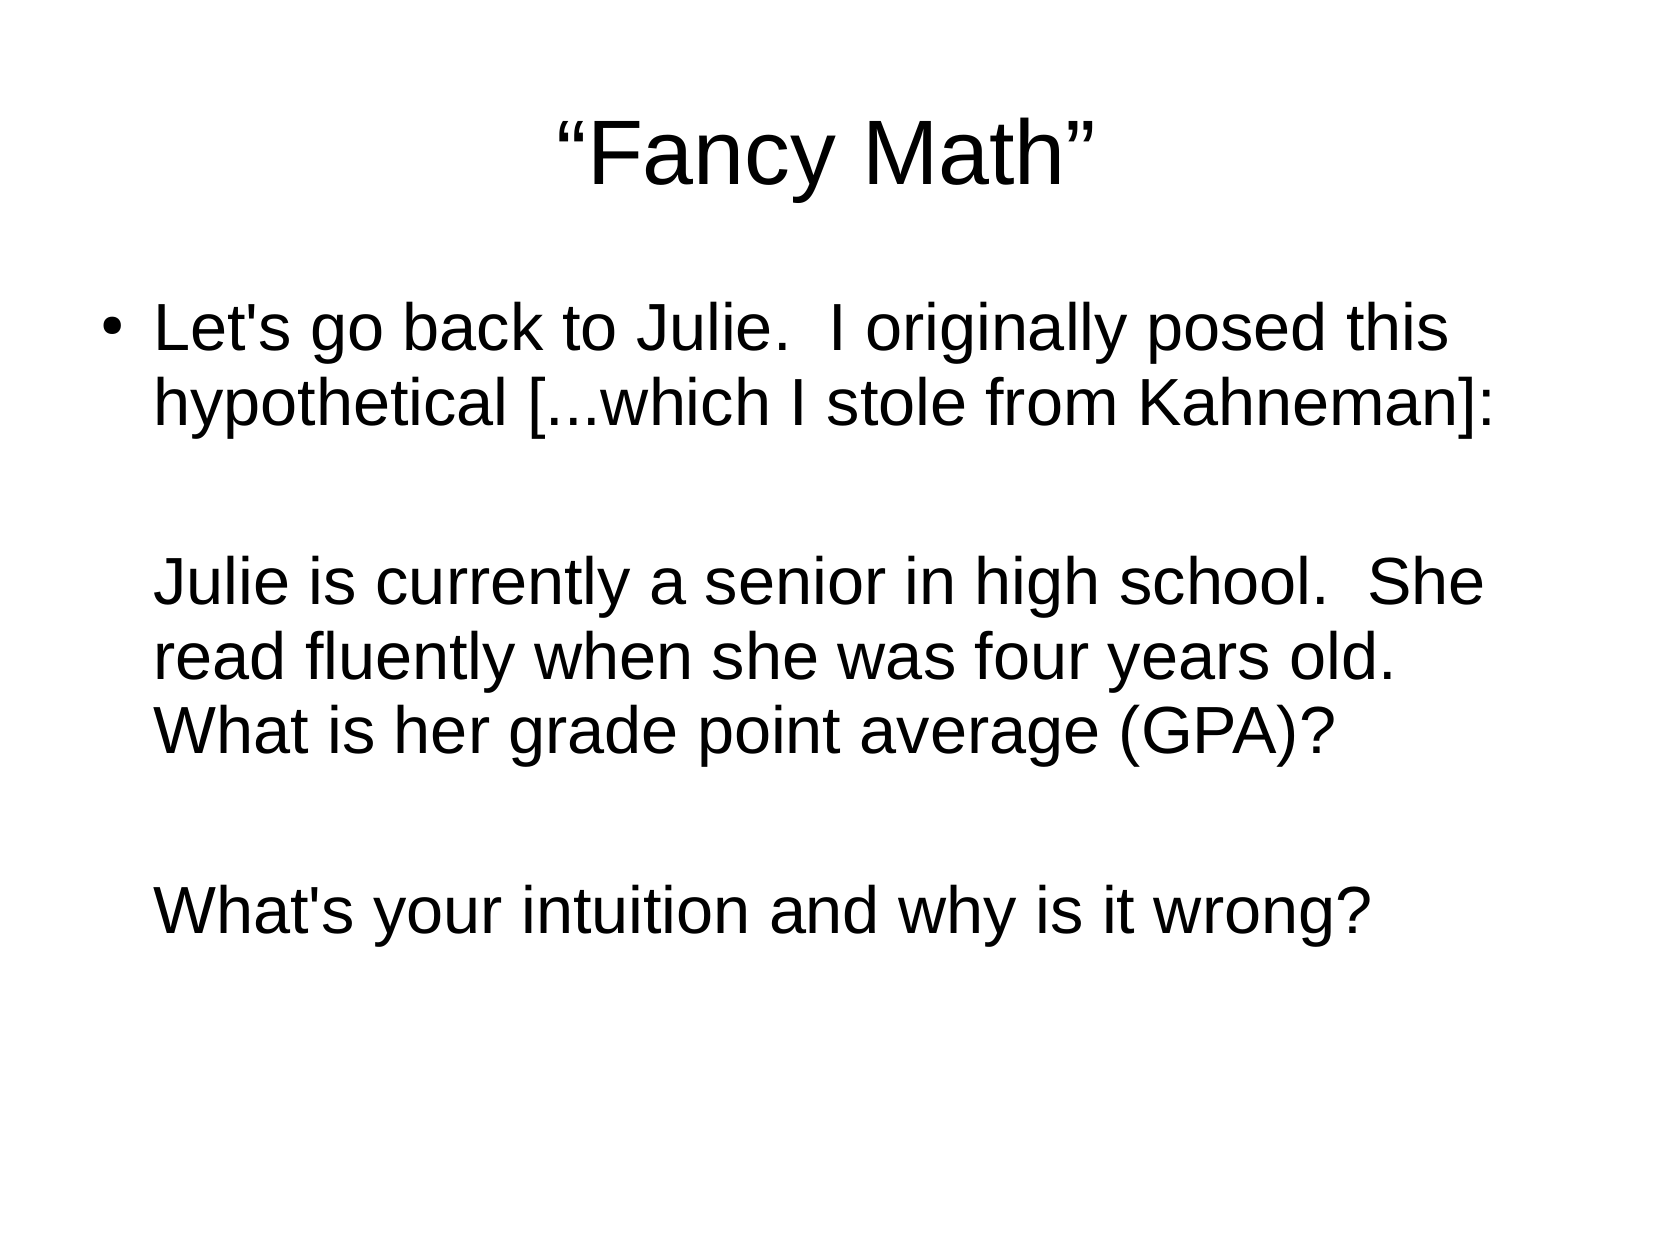

# “Fancy Math”
Let's go back to Julie. I originally posed this hypothetical [...which I stole from Kahneman]:
Julie is currently a senior in high school. She read fluently when she was four years old. What is her grade point average (GPA)?
What's your intuition and why is it wrong?